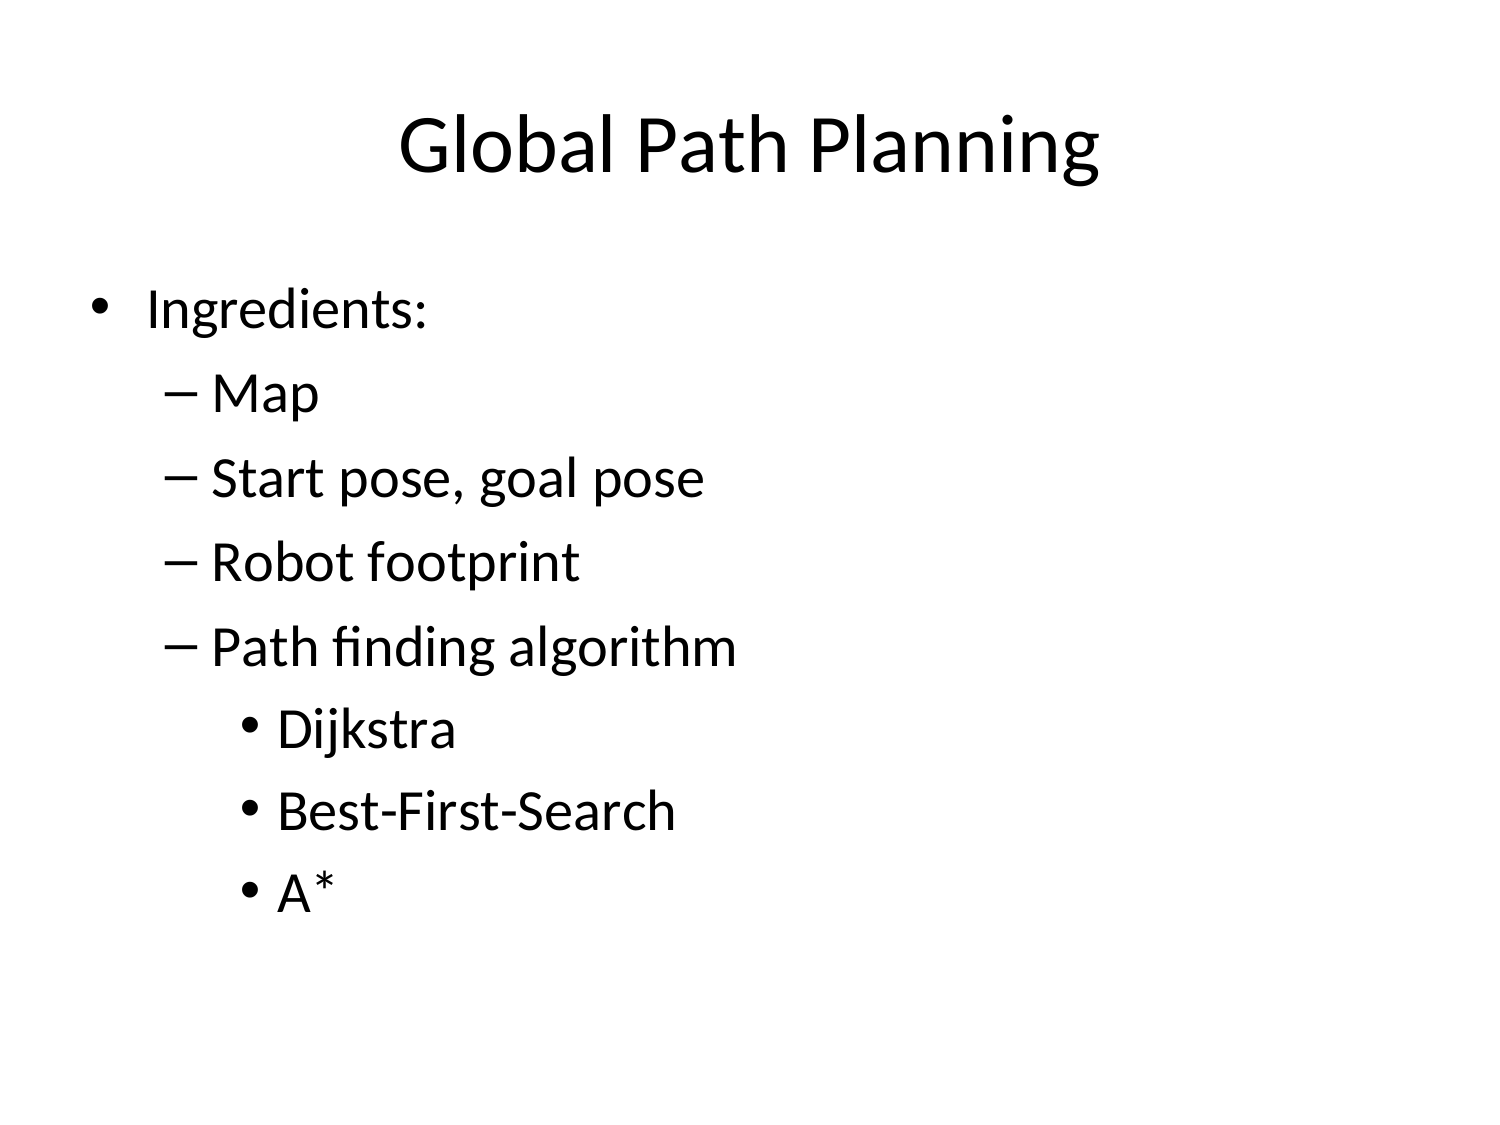

# Global Path Planning
Ingredients:
Map
Start pose, goal pose
Robot footprint
Path finding algorithm
Dijkstra
Best-First-Search
A*